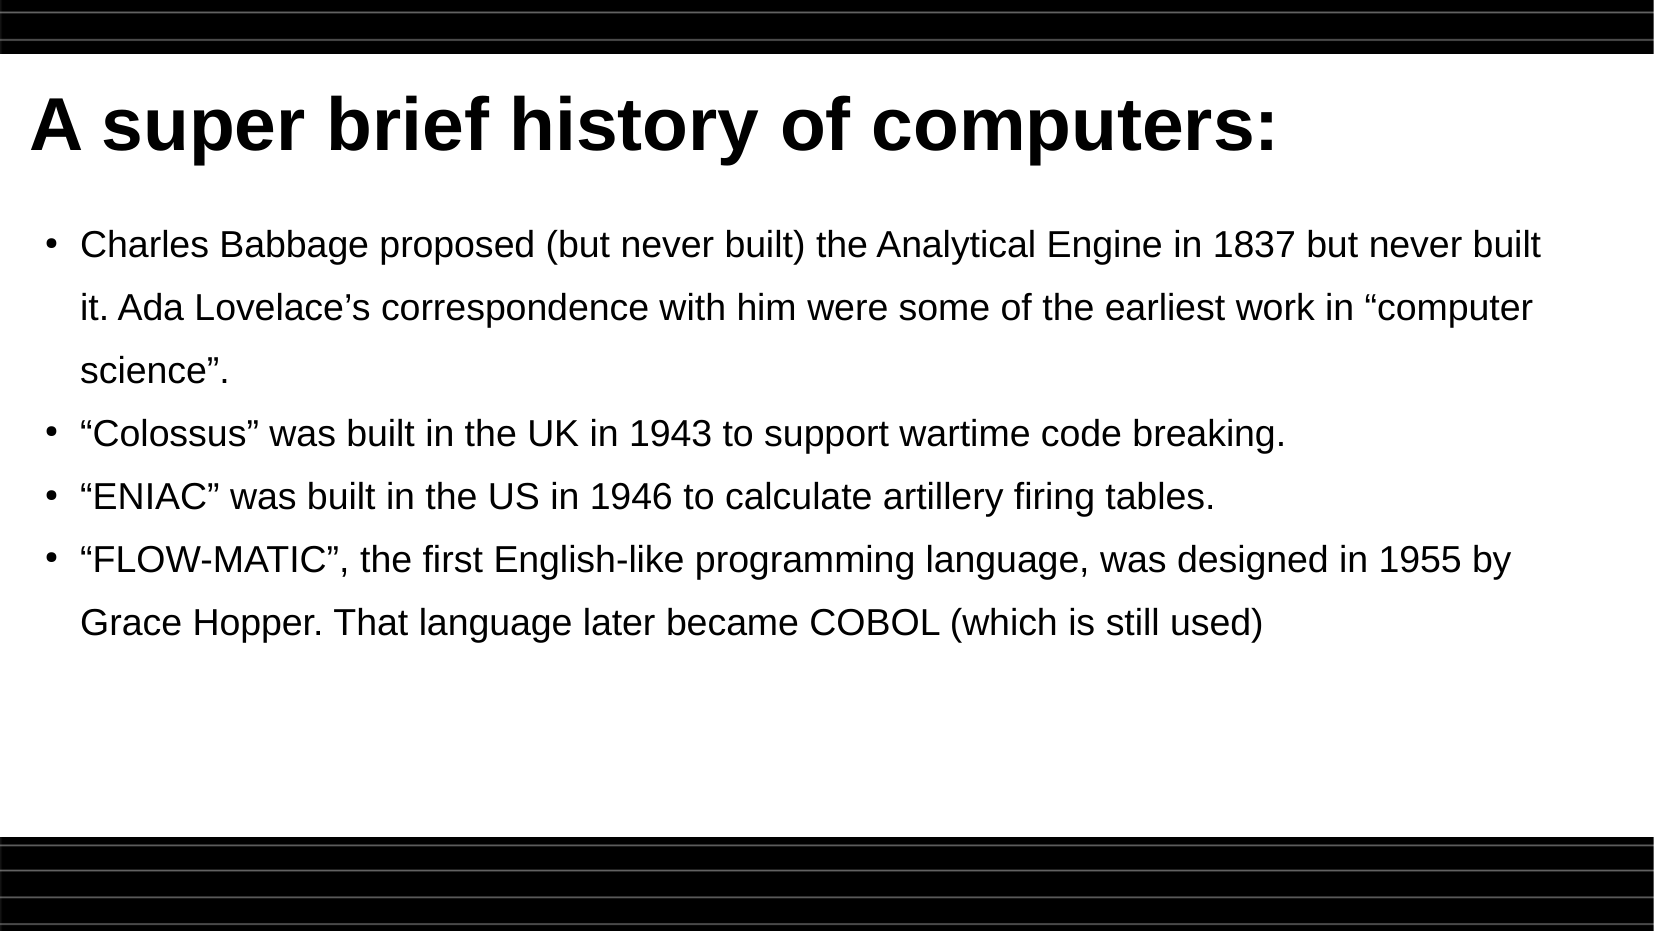

A super brief history of computers:
Charles Babbage proposed (but never built) the Analytical Engine in 1837 but never built it. Ada Lovelace’s correspondence with him were some of the earliest work in “computer science”.
“Colossus” was built in the UK in 1943 to support wartime code breaking.
“ENIAC” was built in the US in 1946 to calculate artillery firing tables.
“FLOW-MATIC”, the first English-like programming language, was designed in 1955 by Grace Hopper. That language later became COBOL (which is still used)